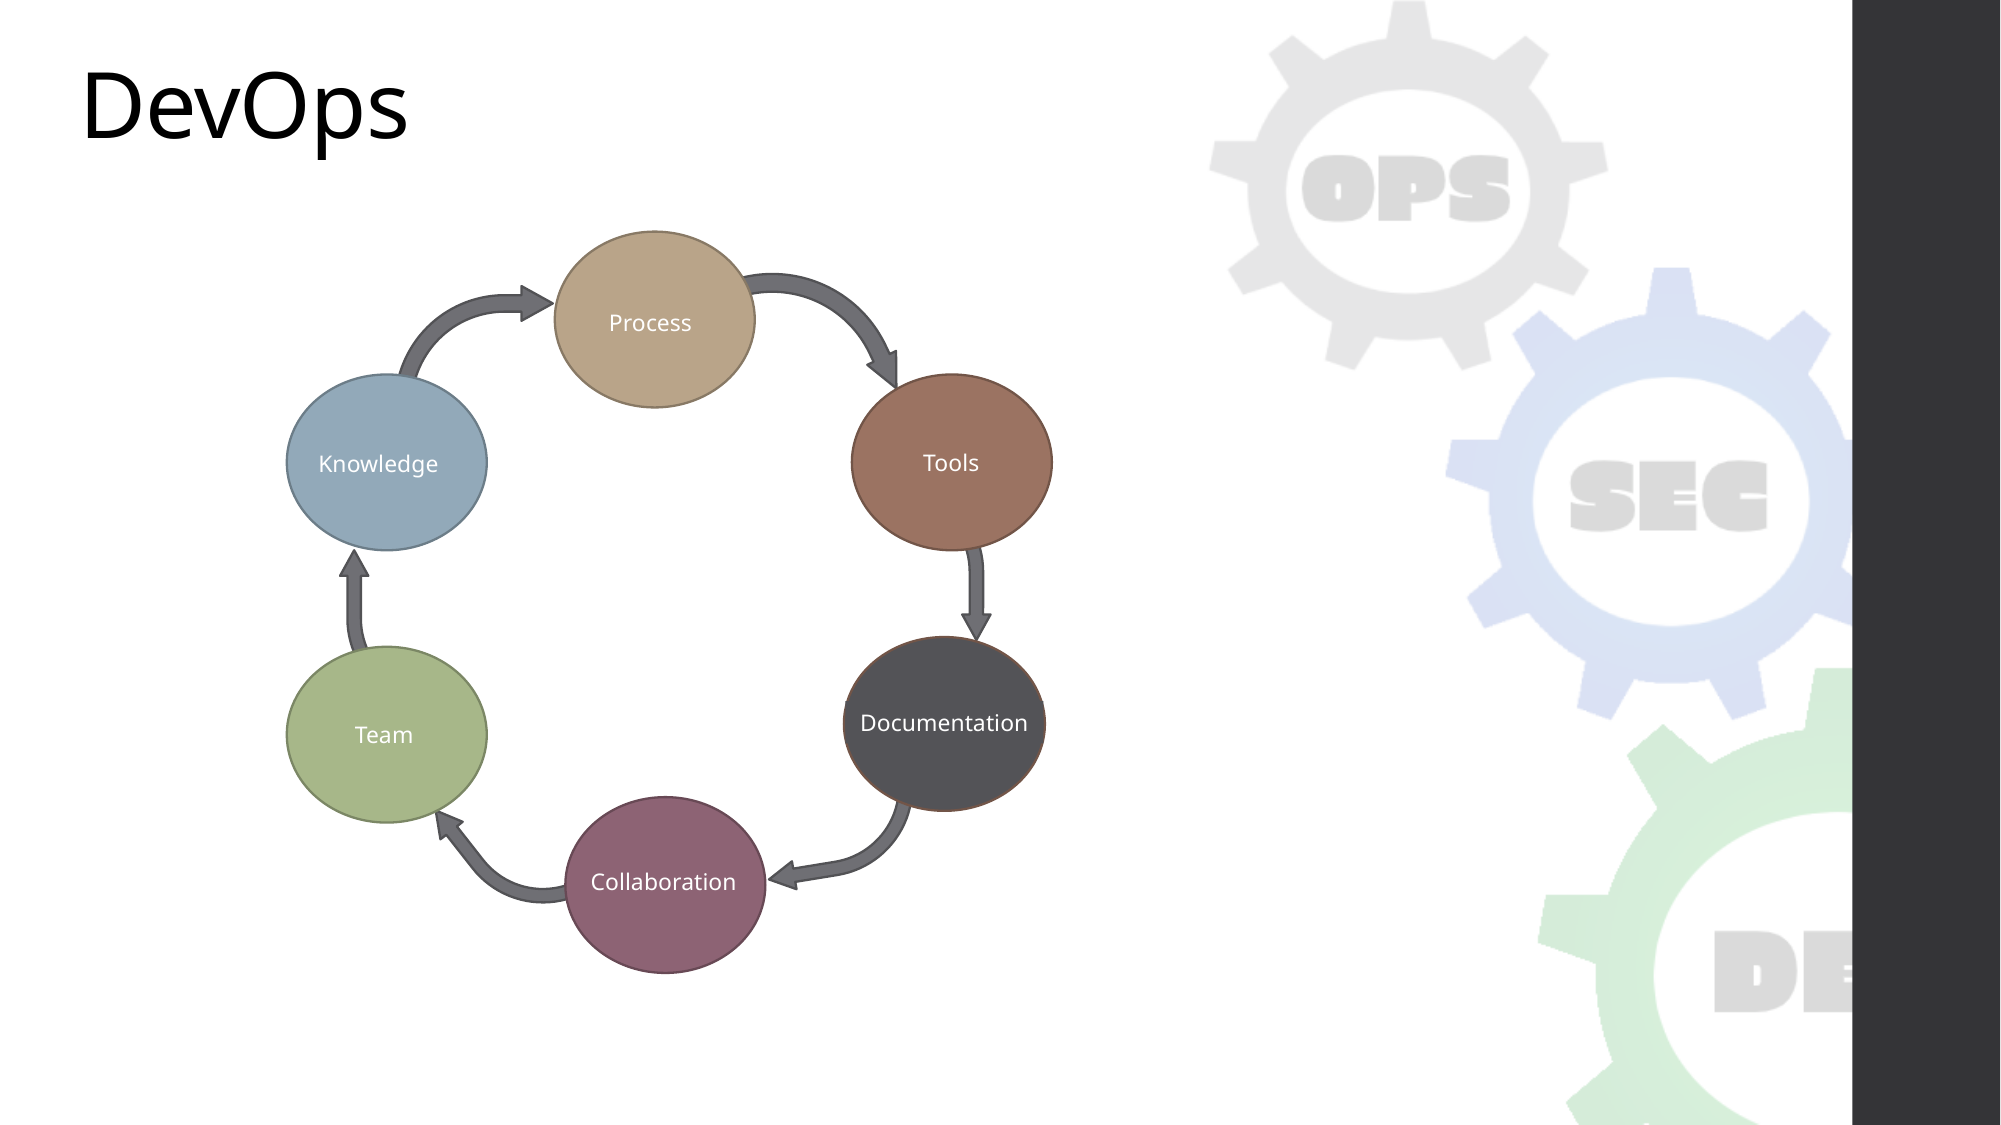

# DevOps
Process
Knowledge
Tools
Documentation
Team
Collaboration